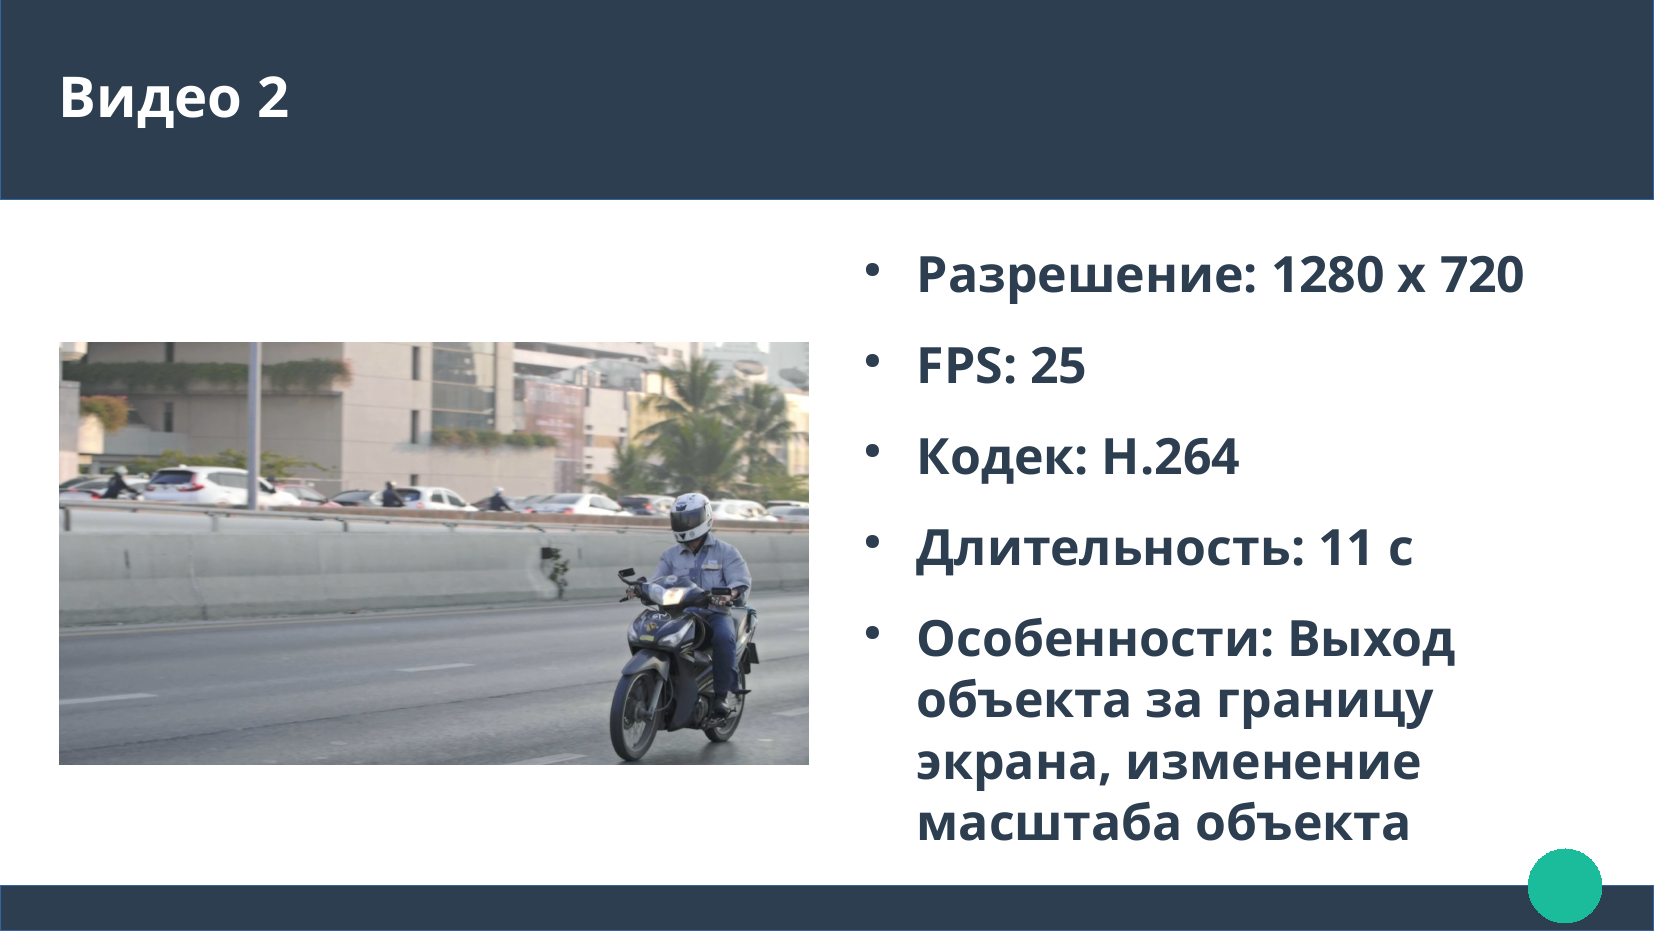

# Видео 2
Разрешение: 1280 x 720
FPS: 25
Кодек: H.264
Длительность: 11 с
Особенности: Выход объекта за границу экрана, изменение масштаба объекта